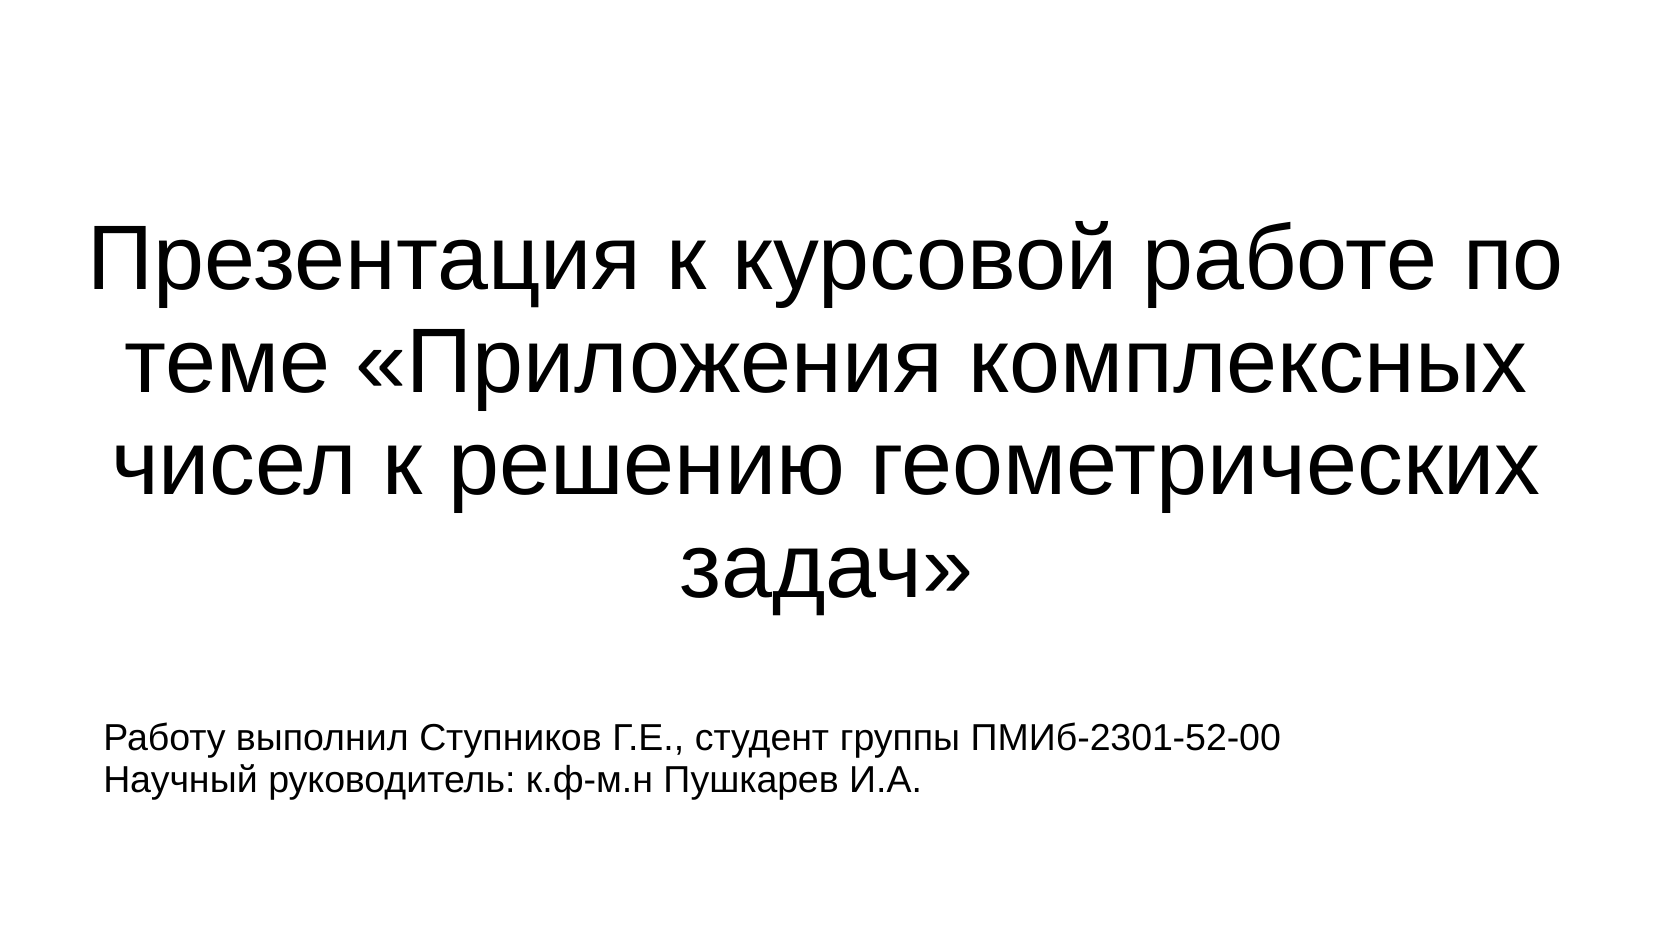

# Презентация к курсовой работе по теме «Приложения комплексных чисел к решению геометрических задач»
Работу выполнил Ступников Г.Е., студент группы ПМИб-2301-52-00
Научный руководитель: к.ф-м.н Пушкарев И.А.